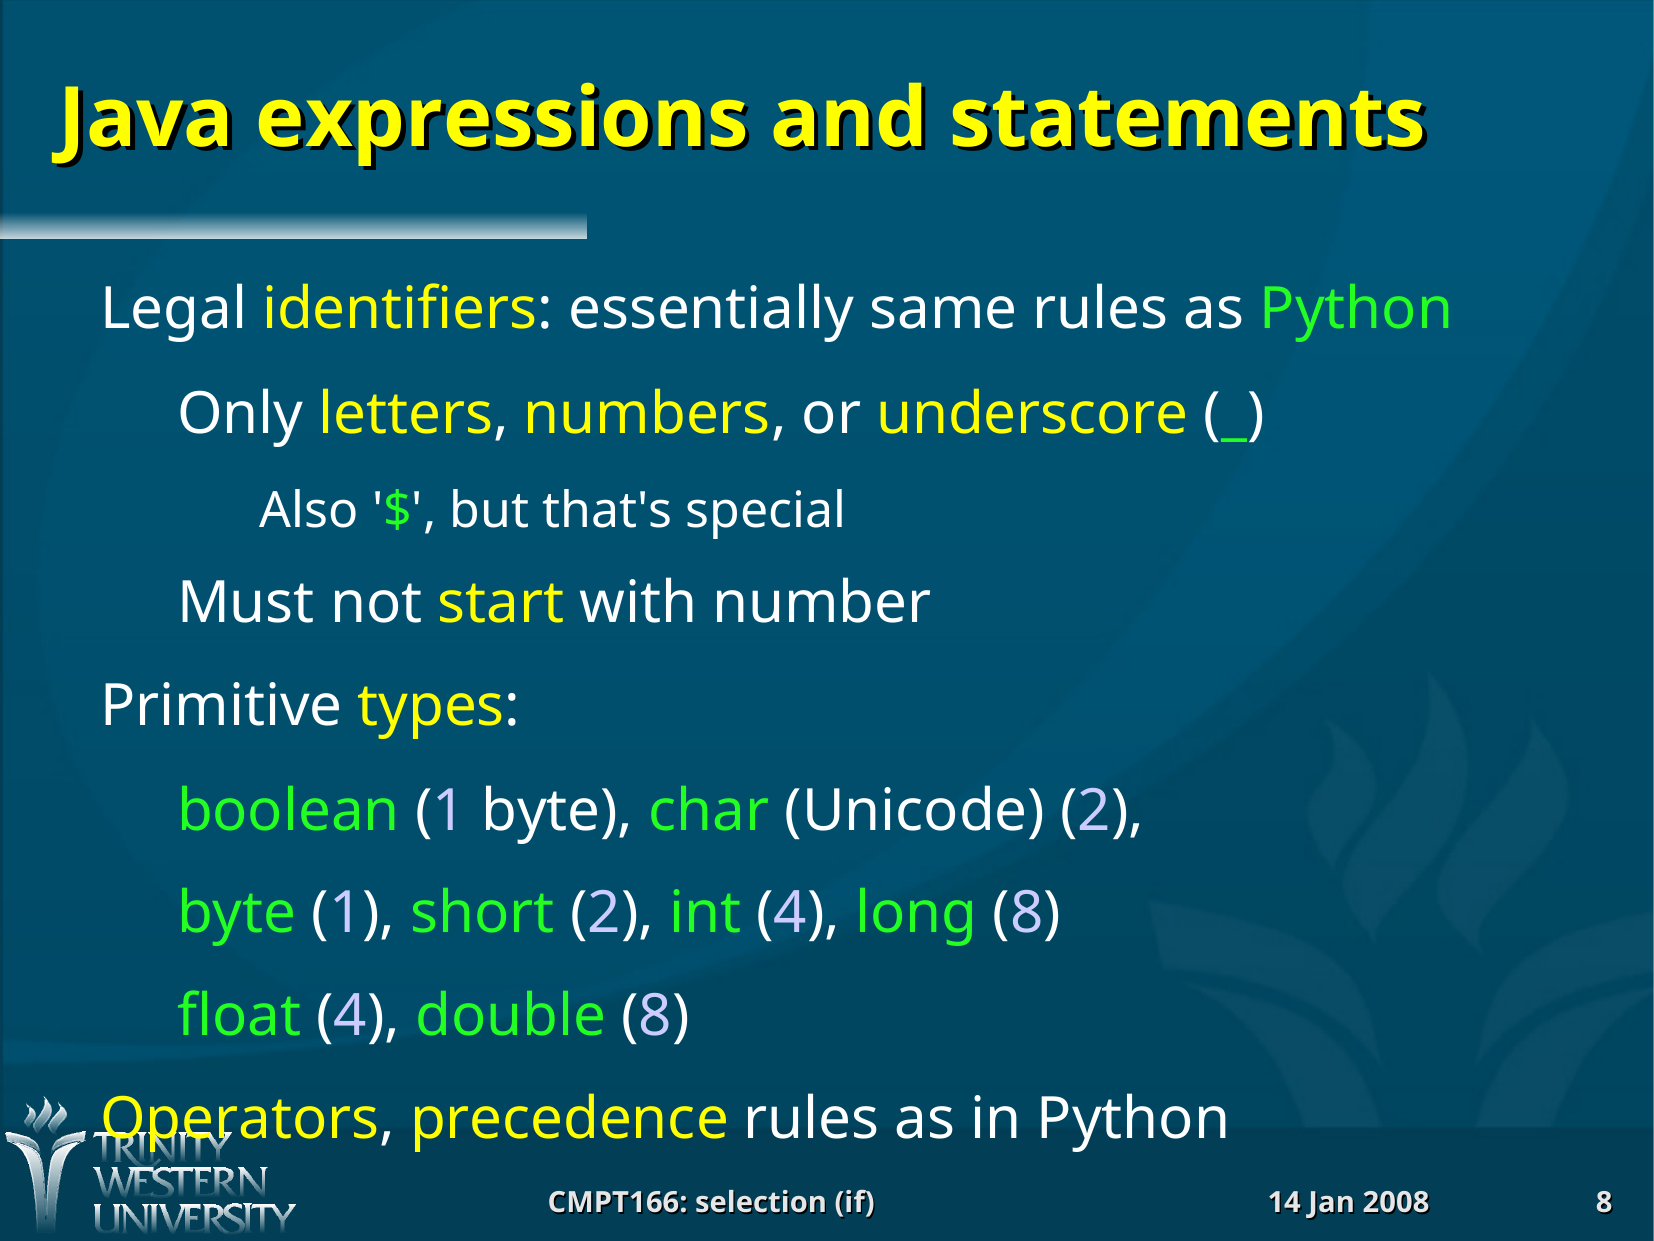

# Java expressions and statements
Legal identifiers: essentially same rules as Python
Only letters, numbers, or underscore (_)
Also '$', but that's special
Must not start with number
Primitive types:
boolean (1 byte), char (Unicode) (2),
byte (1), short (2), int (4), long (8)
float (4), double (8)
Operators, precedence rules as in Python
CMPT166: selection (if)
14 Jan 2008
8